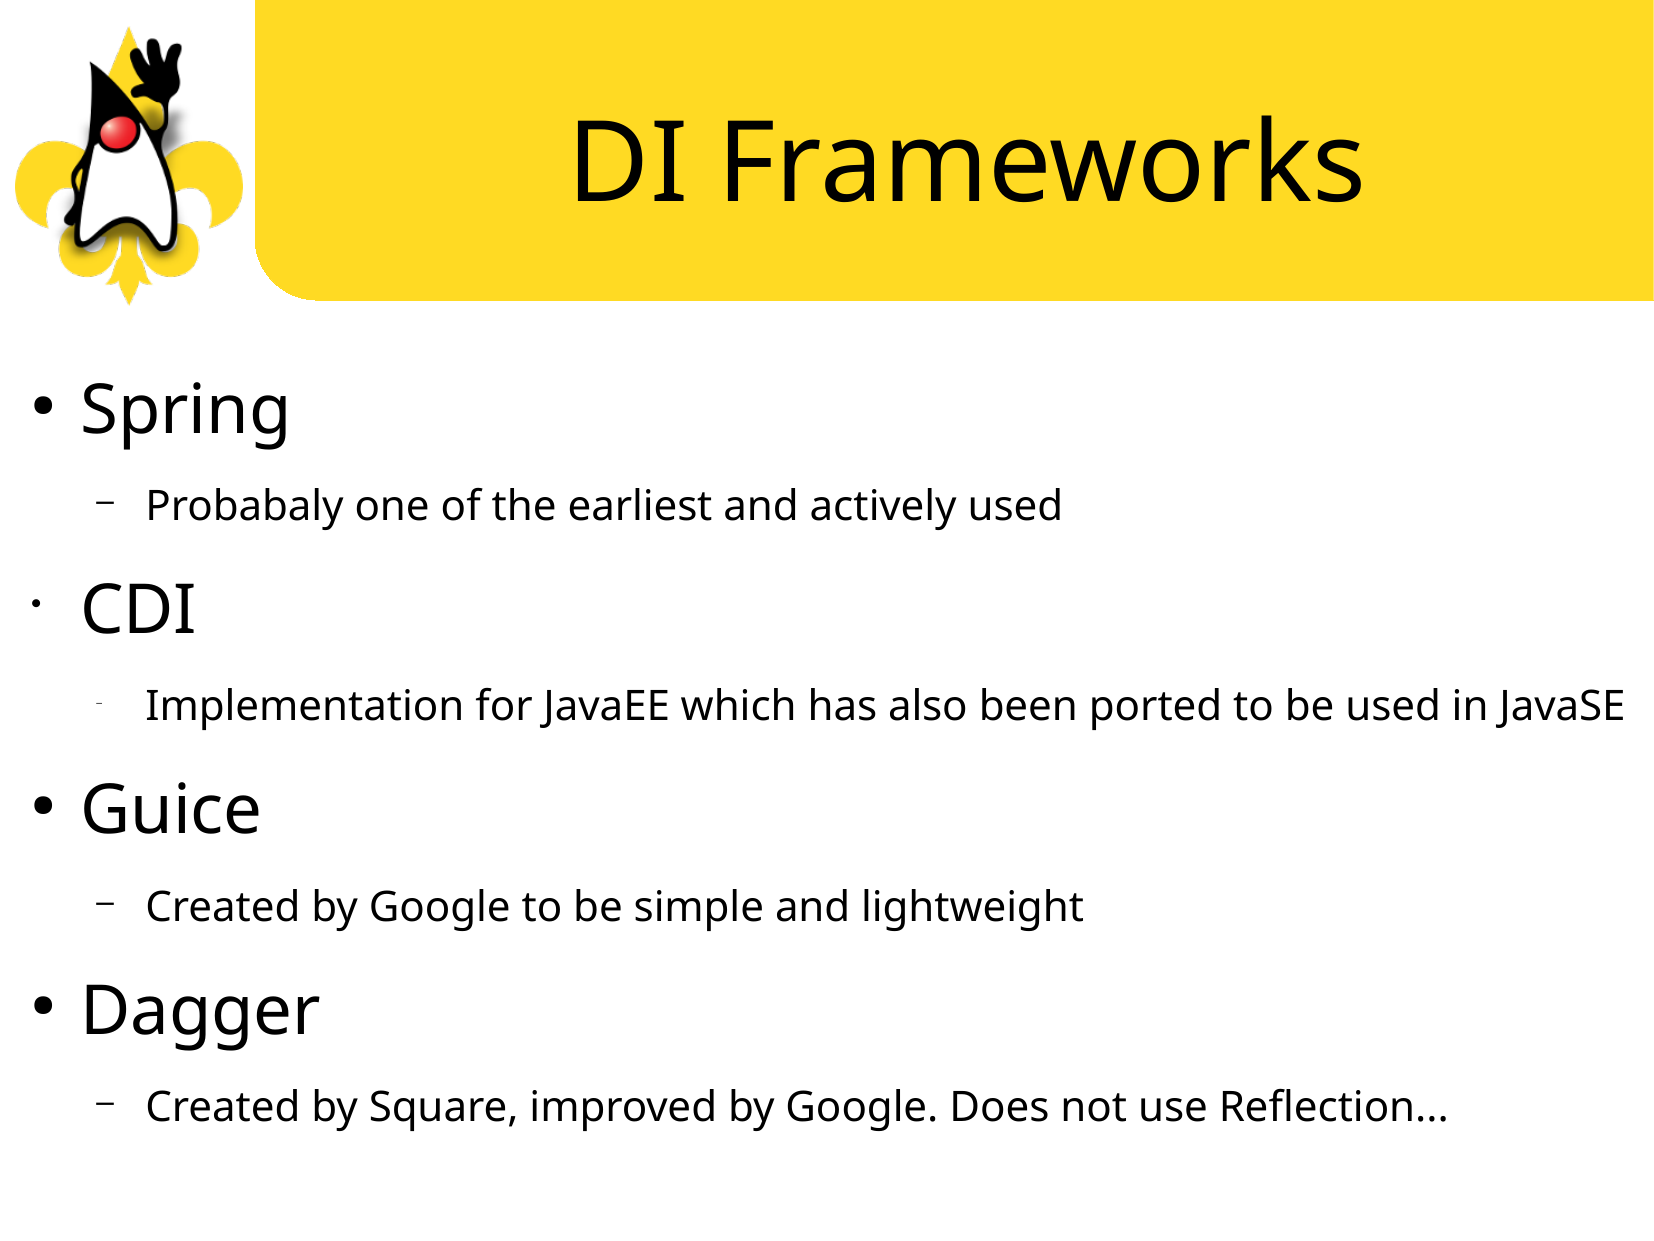

# DI Frameworks
Spring
Probabaly one of the earliest and actively used
CDI
Implementation for JavaEE which has also been ported to be used in JavaSE
Guice
Created by Google to be simple and lightweight
Dagger
Created by Square, improved by Google. Does not use Reflection...